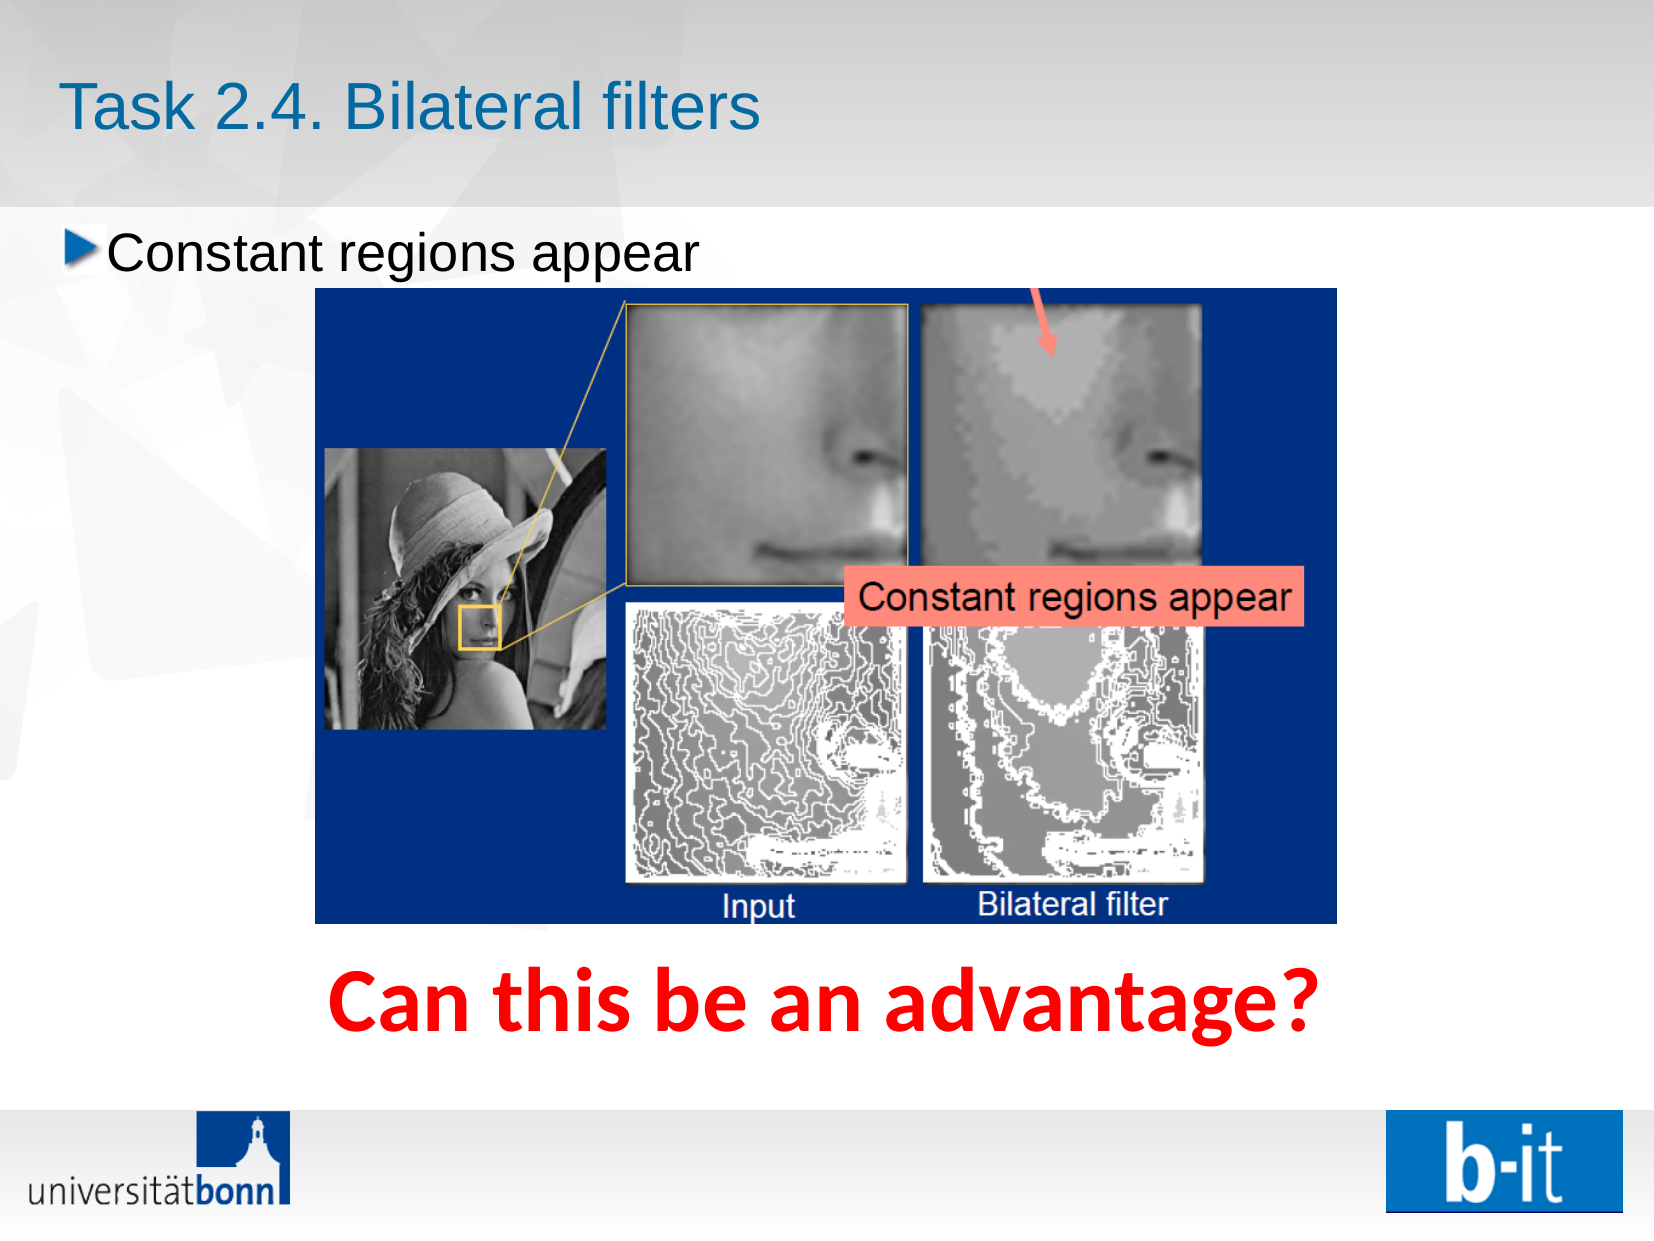

# Task 2.4. Bilateral filters
Constant regions appear
Can this be an advantage?